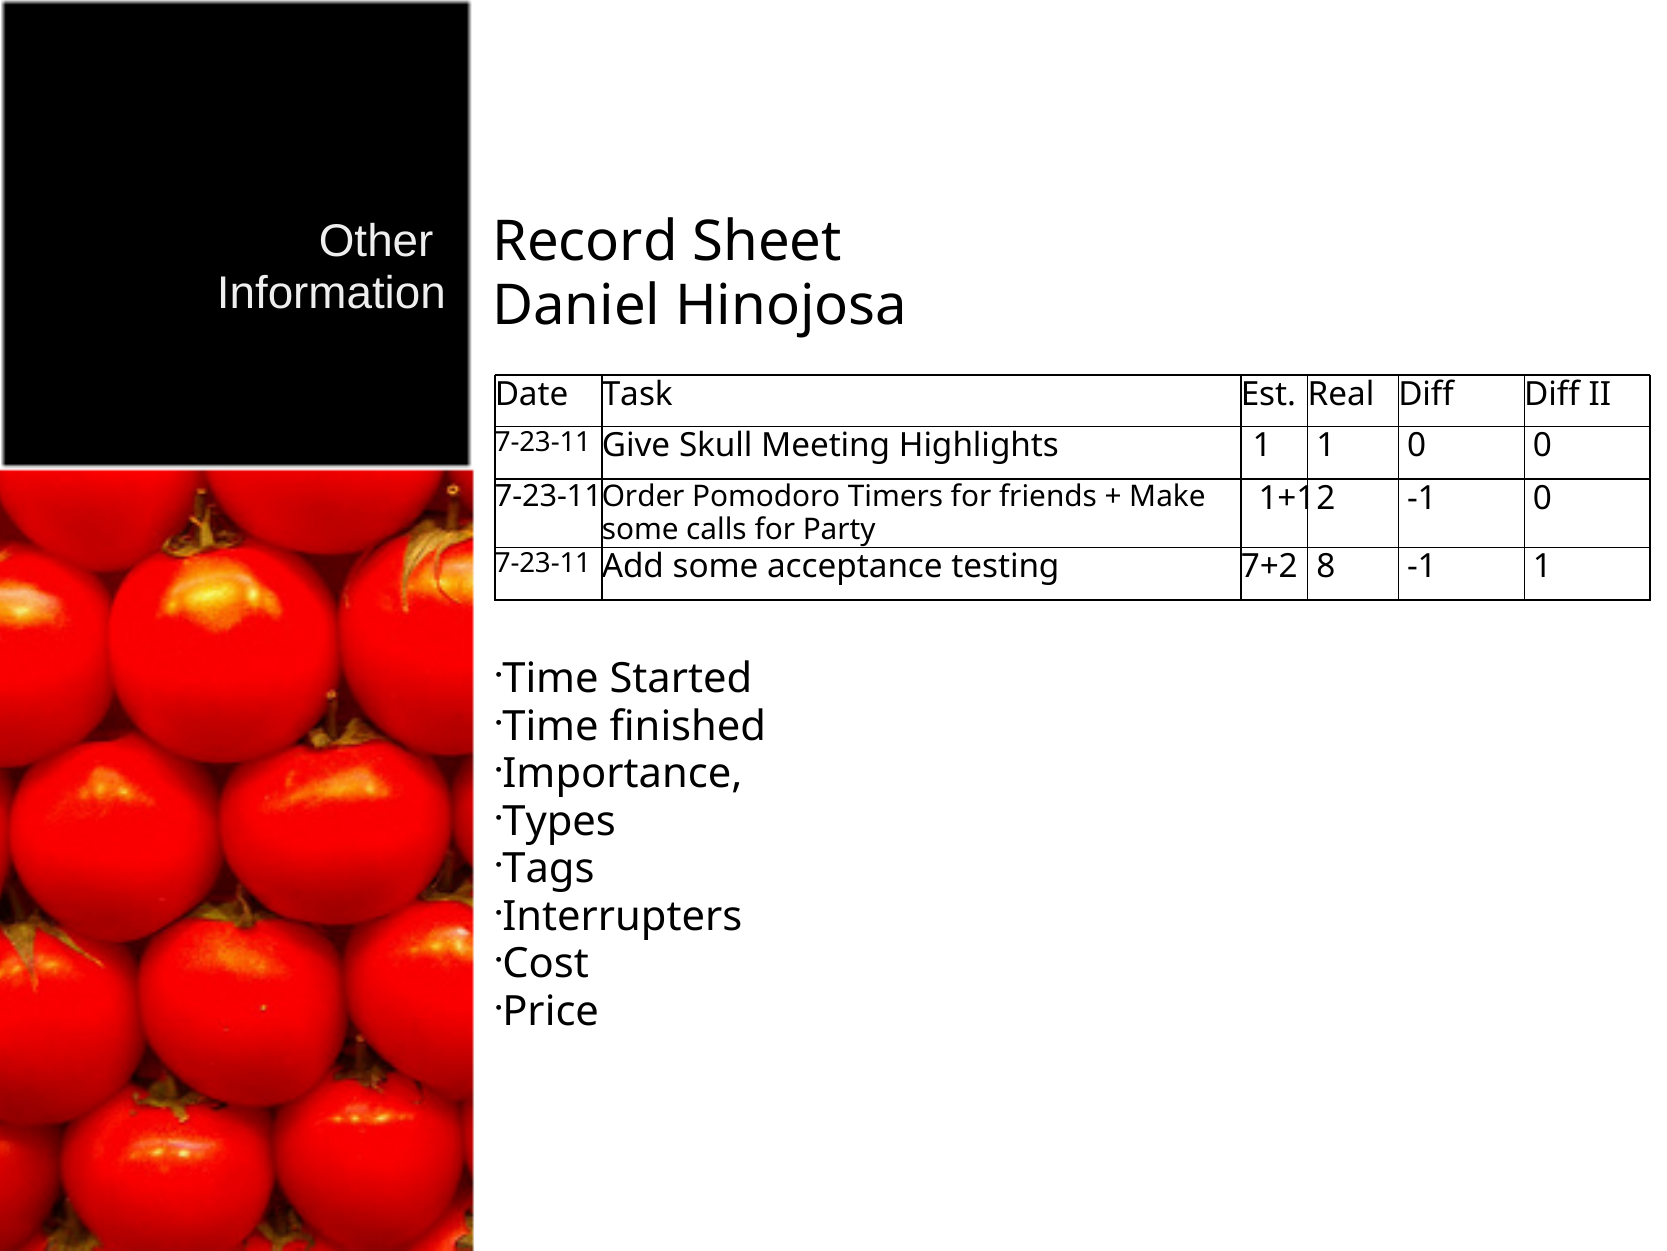

Record Sheet
Daniel Hinojosa
Other
Information
Date
Task
Est.
Real
Diff
Diff II
7-23-11
Give Skull Meeting Highlights
1
 1
 0
 0
7-23-11
Order Pomodoro Timers for friends + Make some calls for Party
1+1
 2
 -1
 0
7-23-11
Add some acceptance testing
7+2
 8
 -1
 1
Time Started
Time finished
Importance,
Types
Tags
Interrupters
Cost
Price